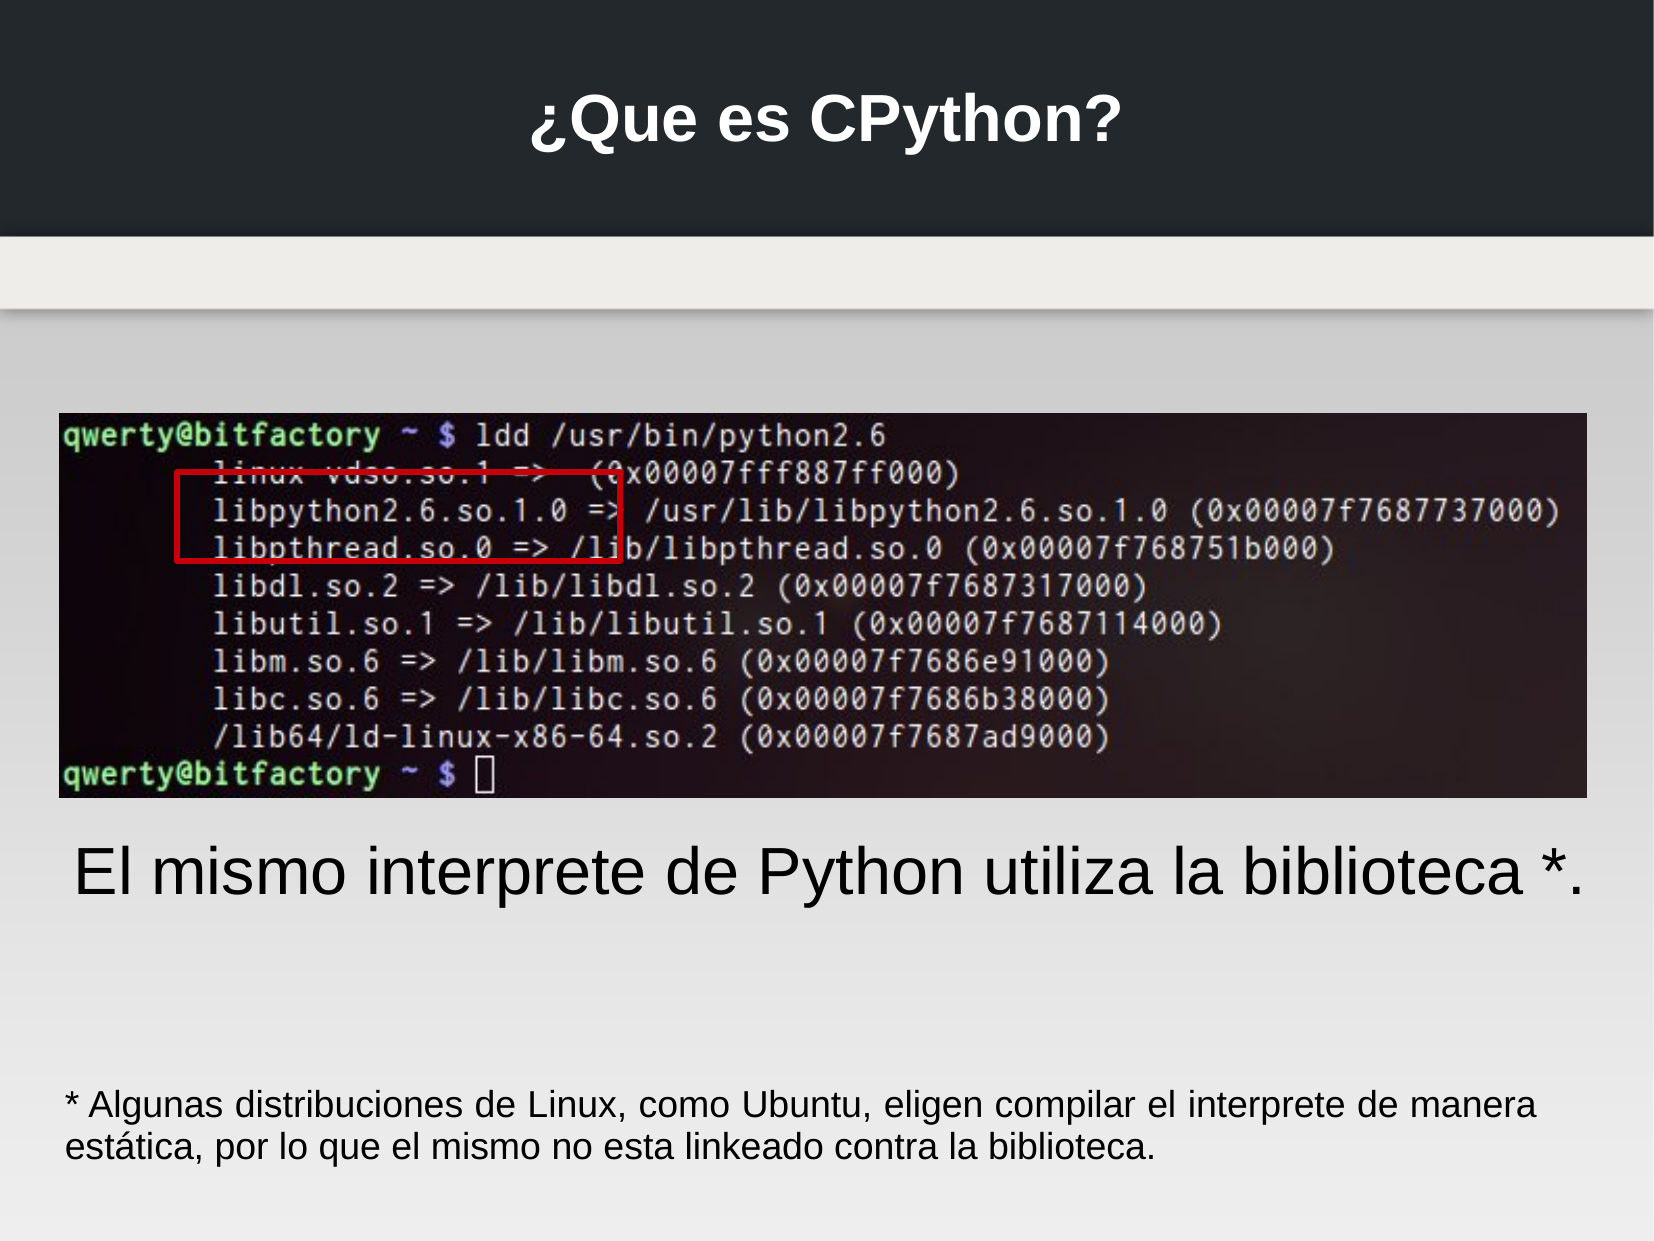

# ¿Que es CPython?
El mismo interprete de Python utiliza la biblioteca *.
* Algunas distribuciones de Linux, como Ubuntu, eligen compilar el interprete de manera estática, por lo que el mismo no esta linkeado contra la biblioteca.